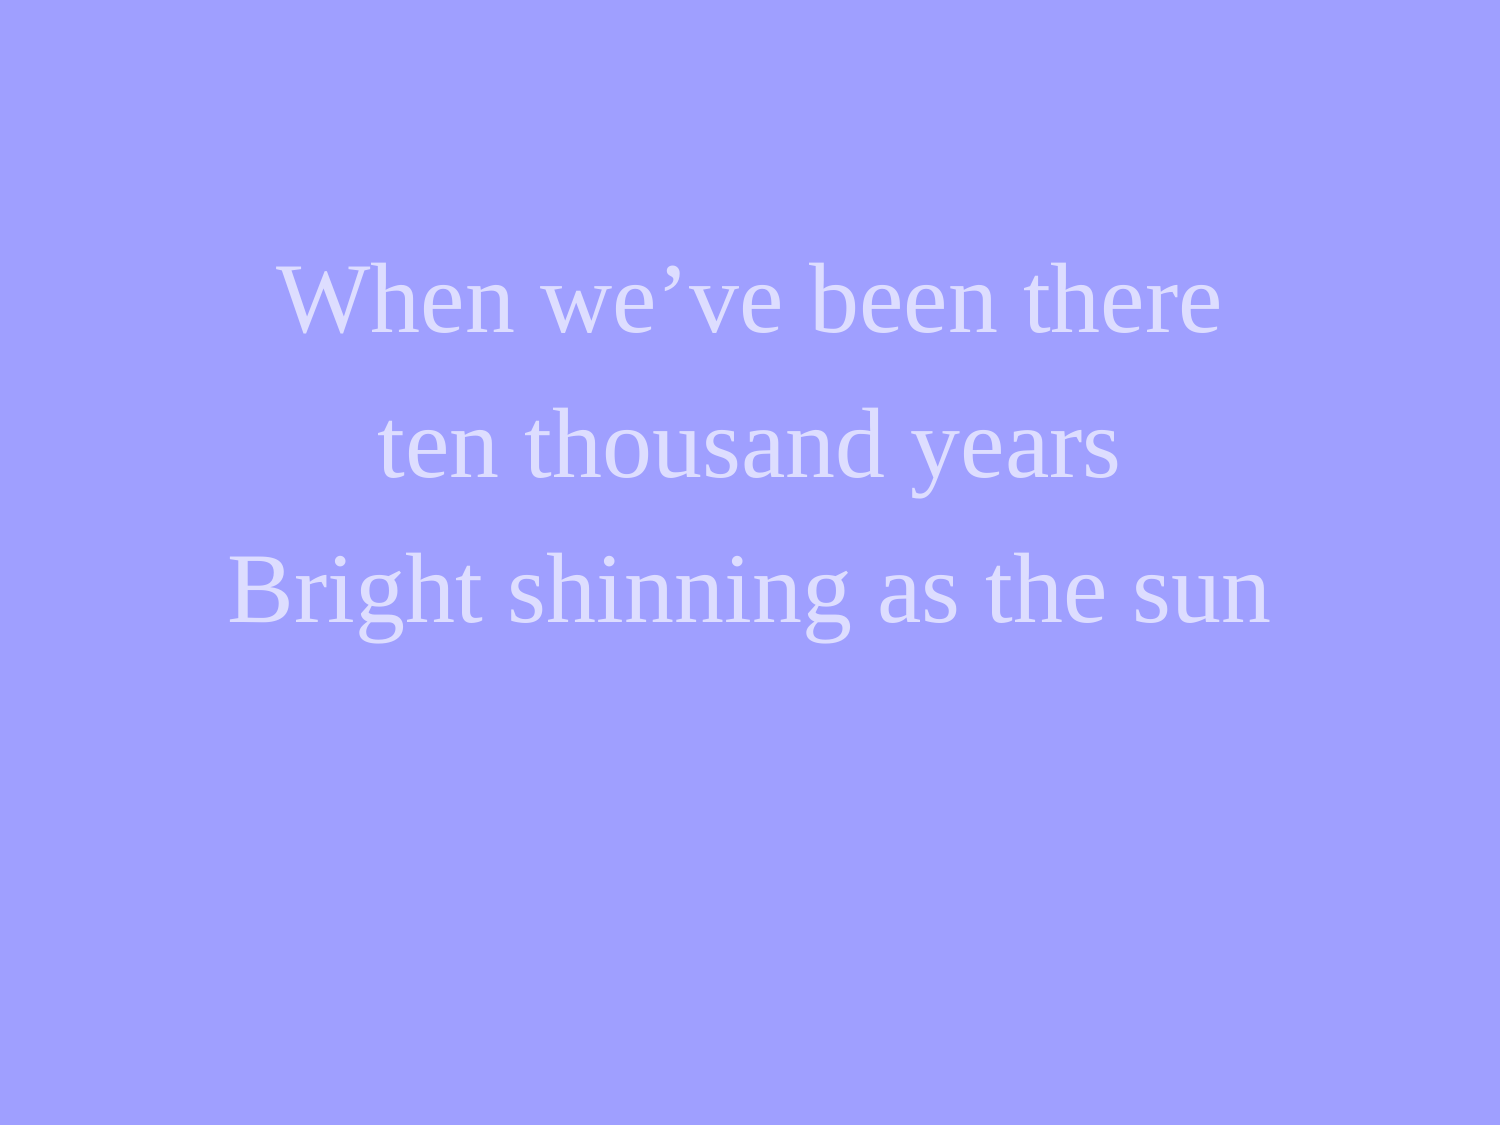

# When we’ve been there
ten thousand years
Bright shinning as the sun